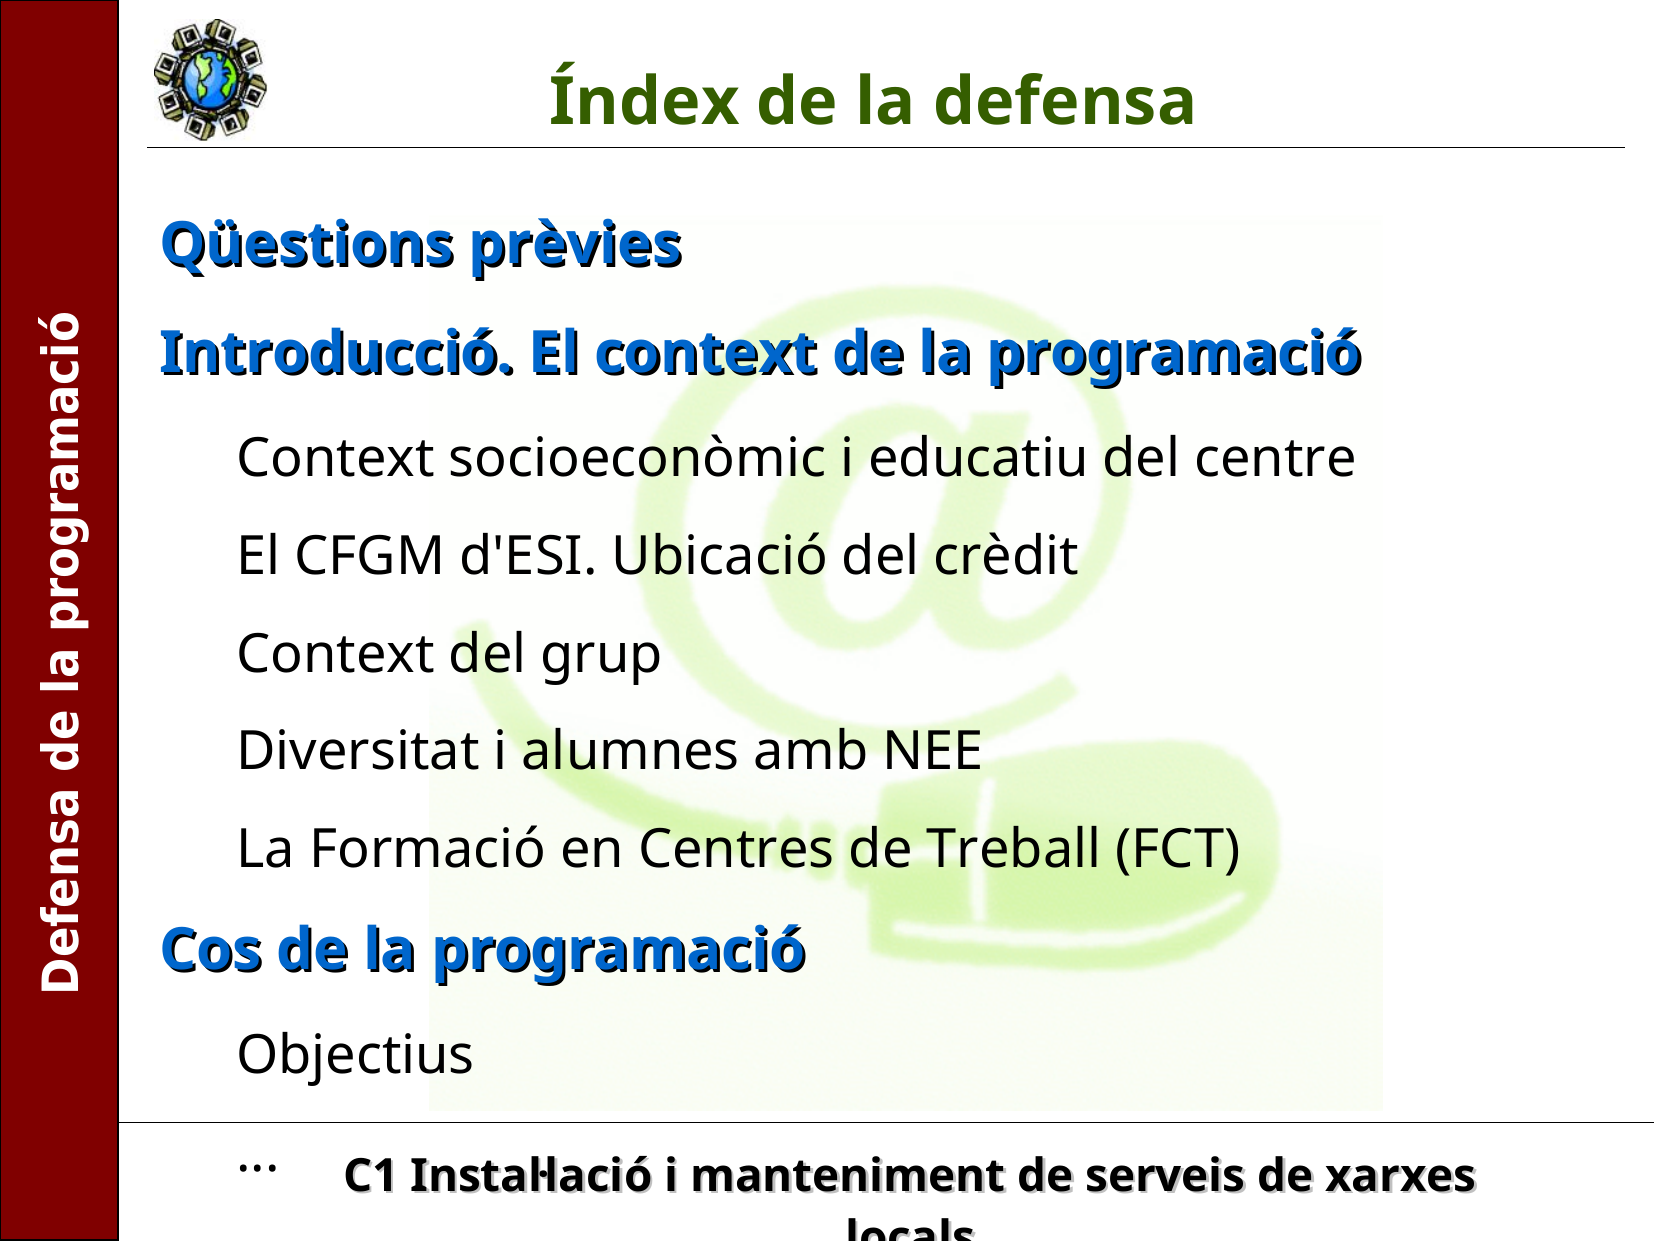

# Índex de la defensa
Qüestions prèvies
Introducció. El context de la programació
Context socioeconòmic i educatiu del centre
El CFGM d'ESI. Ubicació del crèdit
Context del grup
Diversitat i alumnes amb NEE
La Formació en Centres de Treball (FCT)
Cos de la programació
Objectius
...